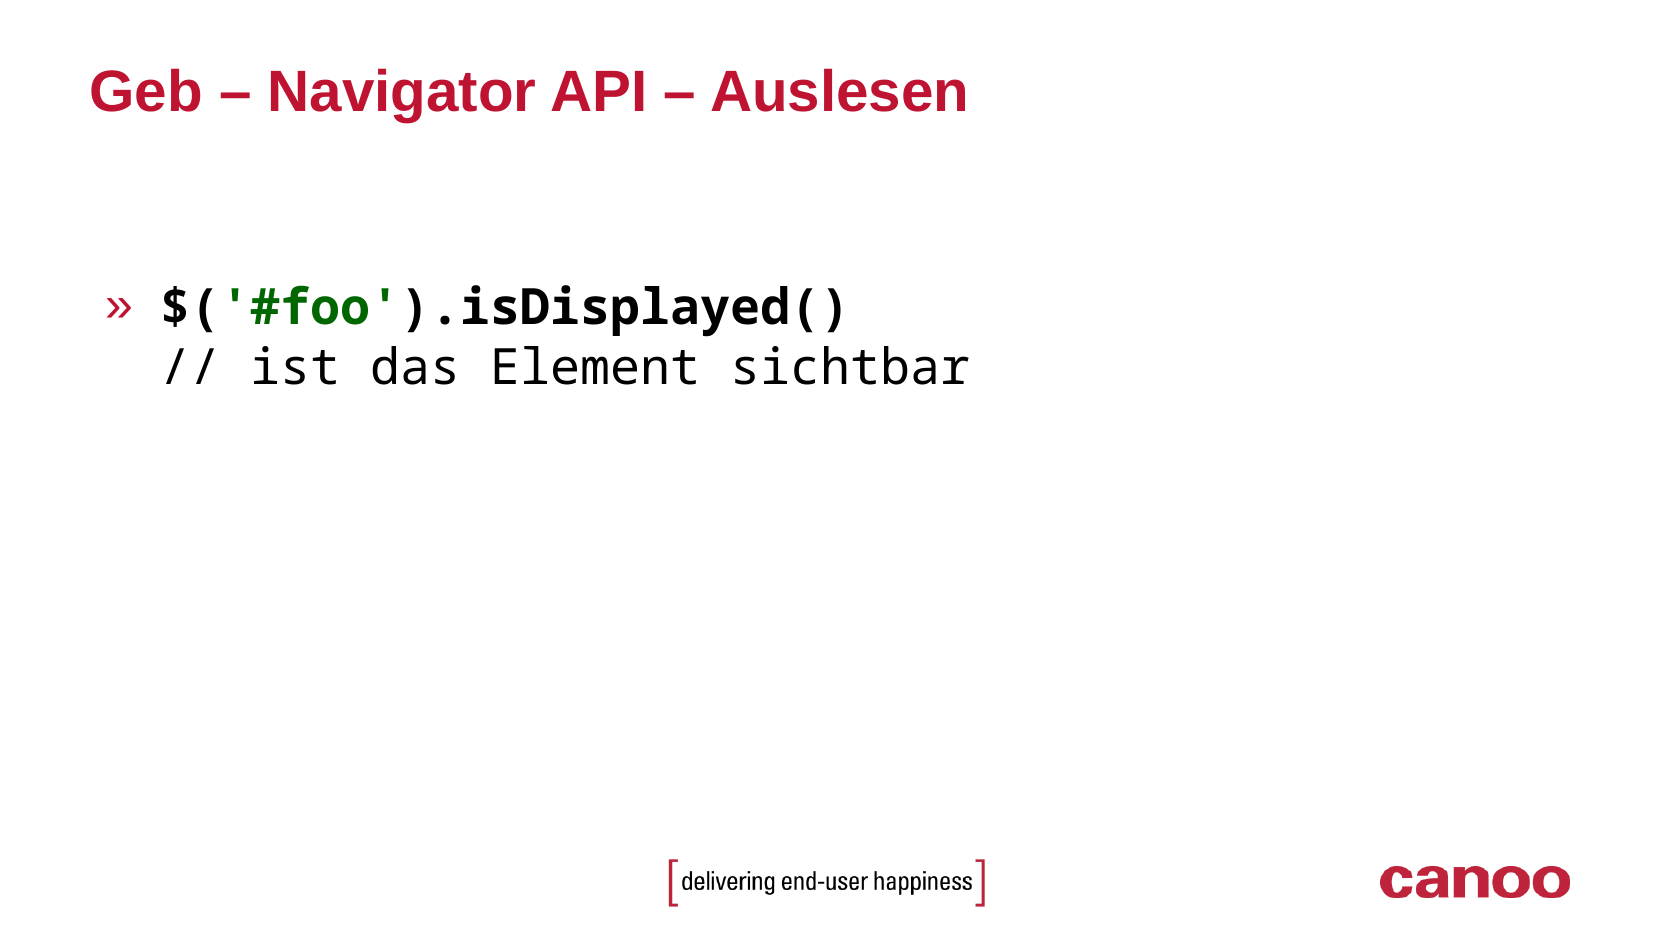

# Geb – Navigator API – Auslesen
$('#foo').isDisplayed()
// ist das Element sichtbar